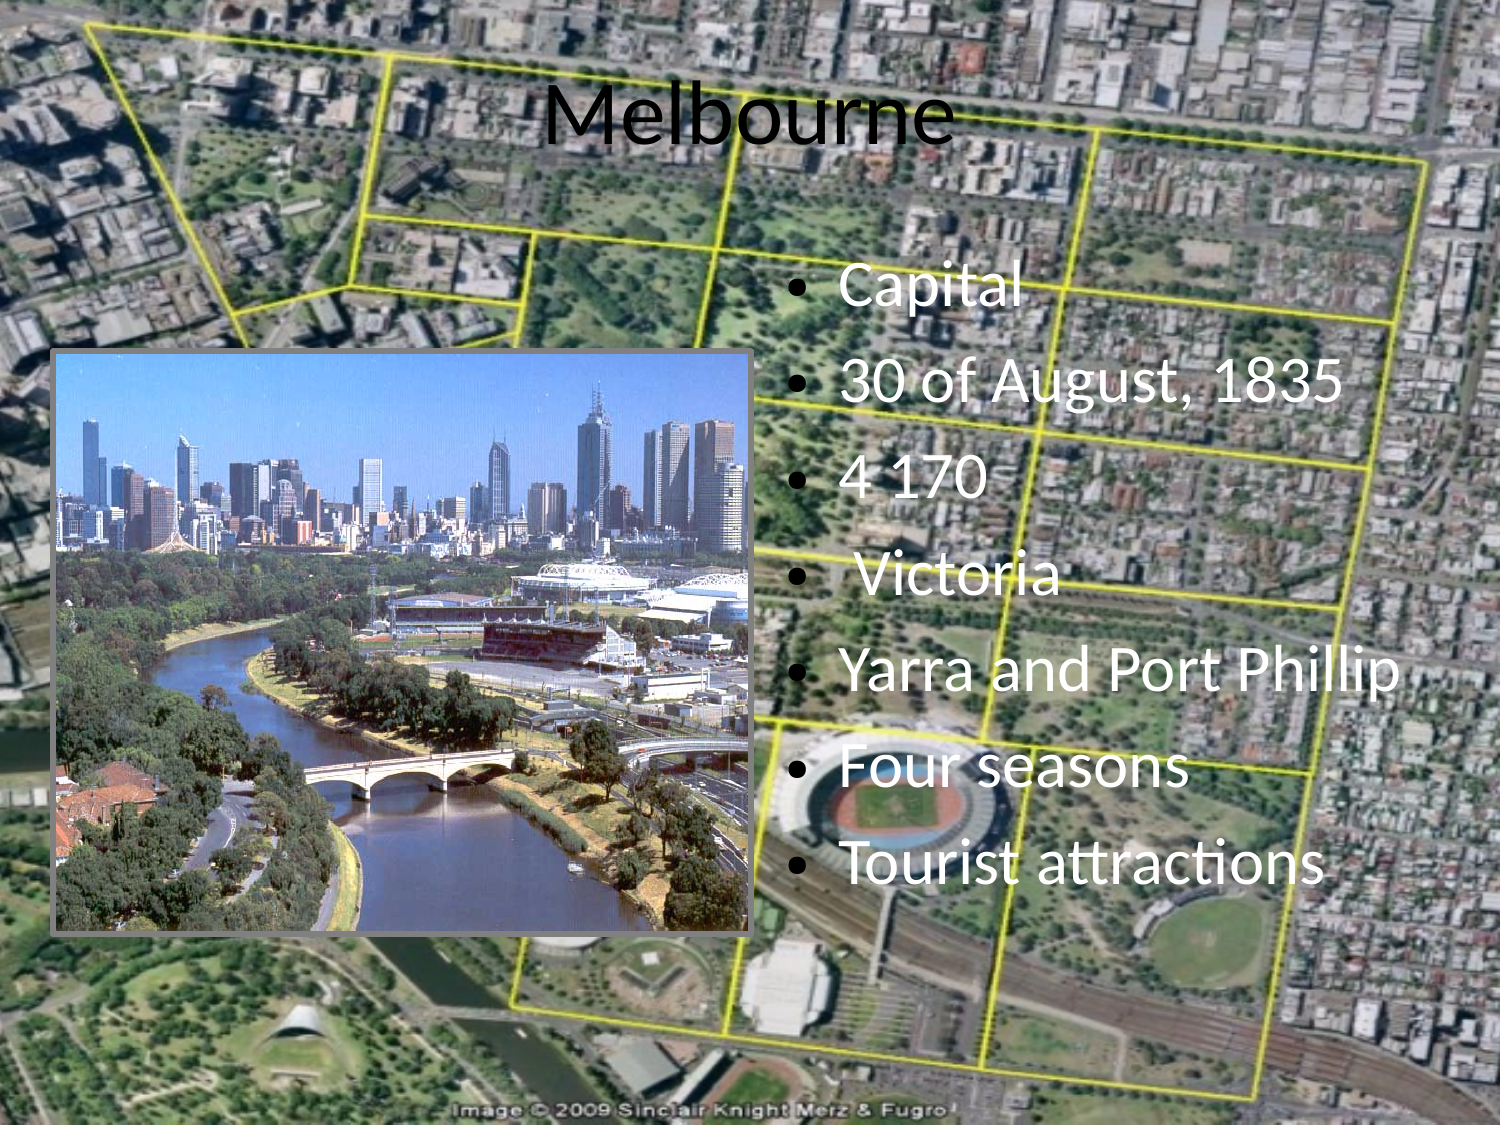

# Melbourne
Capital
30 of August, 1835
4 170
 Victoria
Yarra and Port Phillip
Four seasons
Tourist attractions